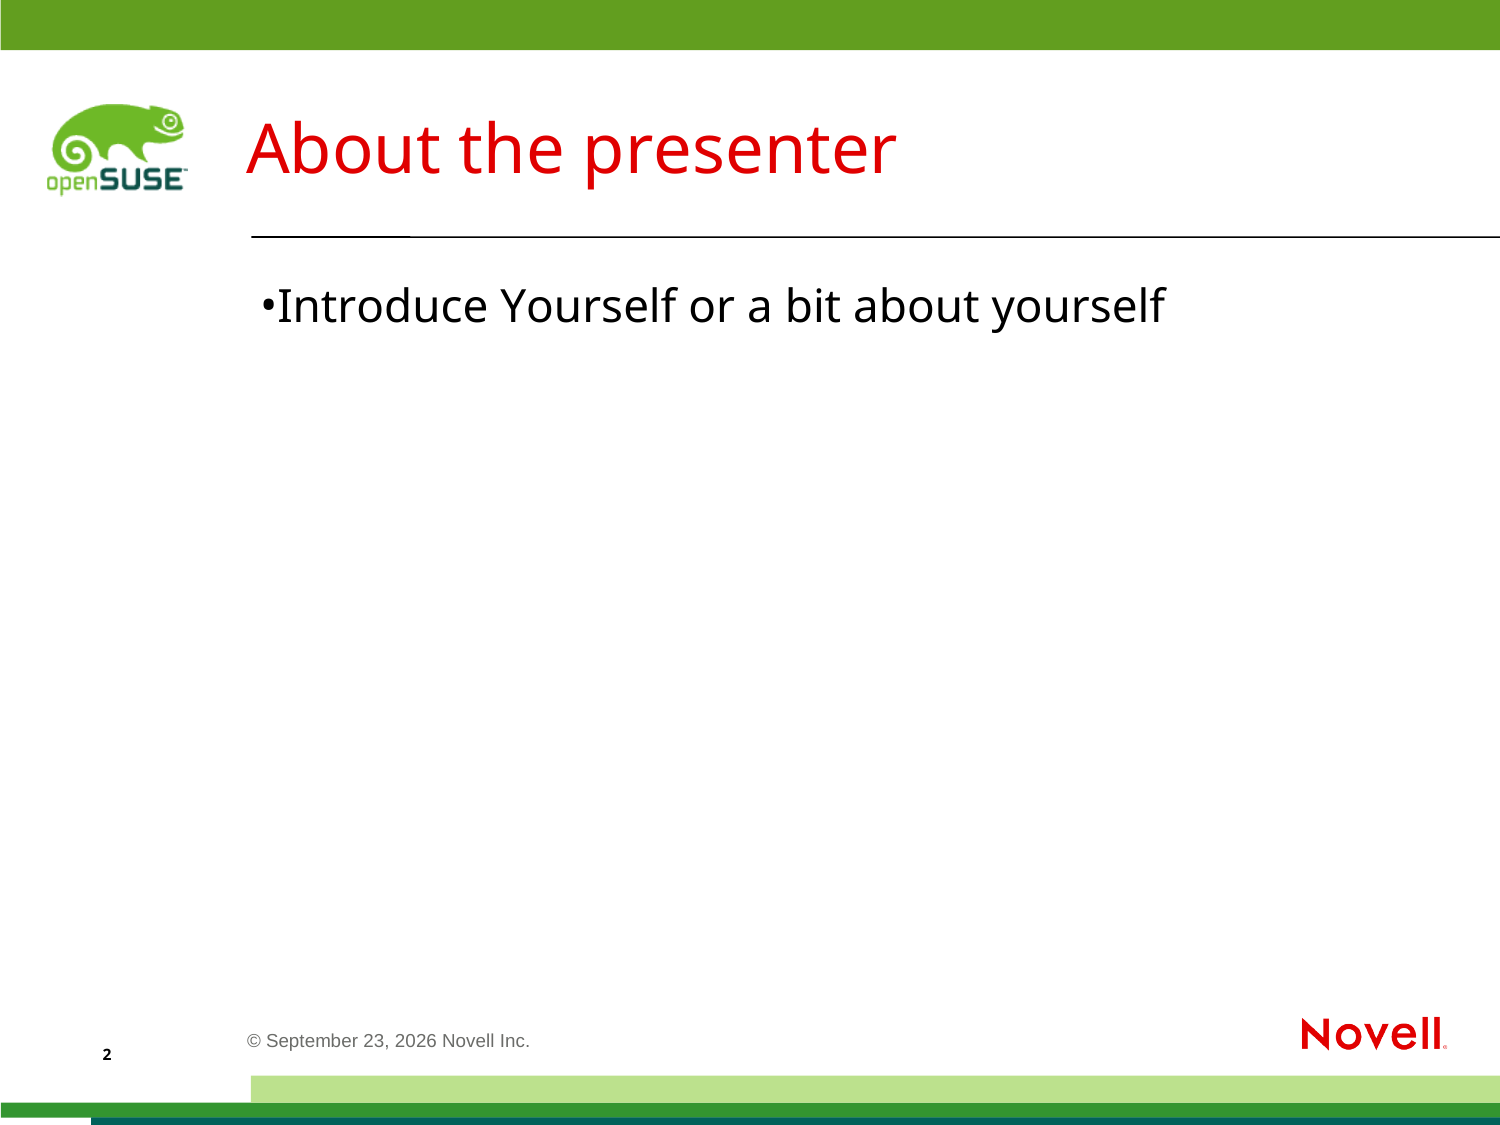

# About the presenter
Introduce Yourself or a bit about yourself